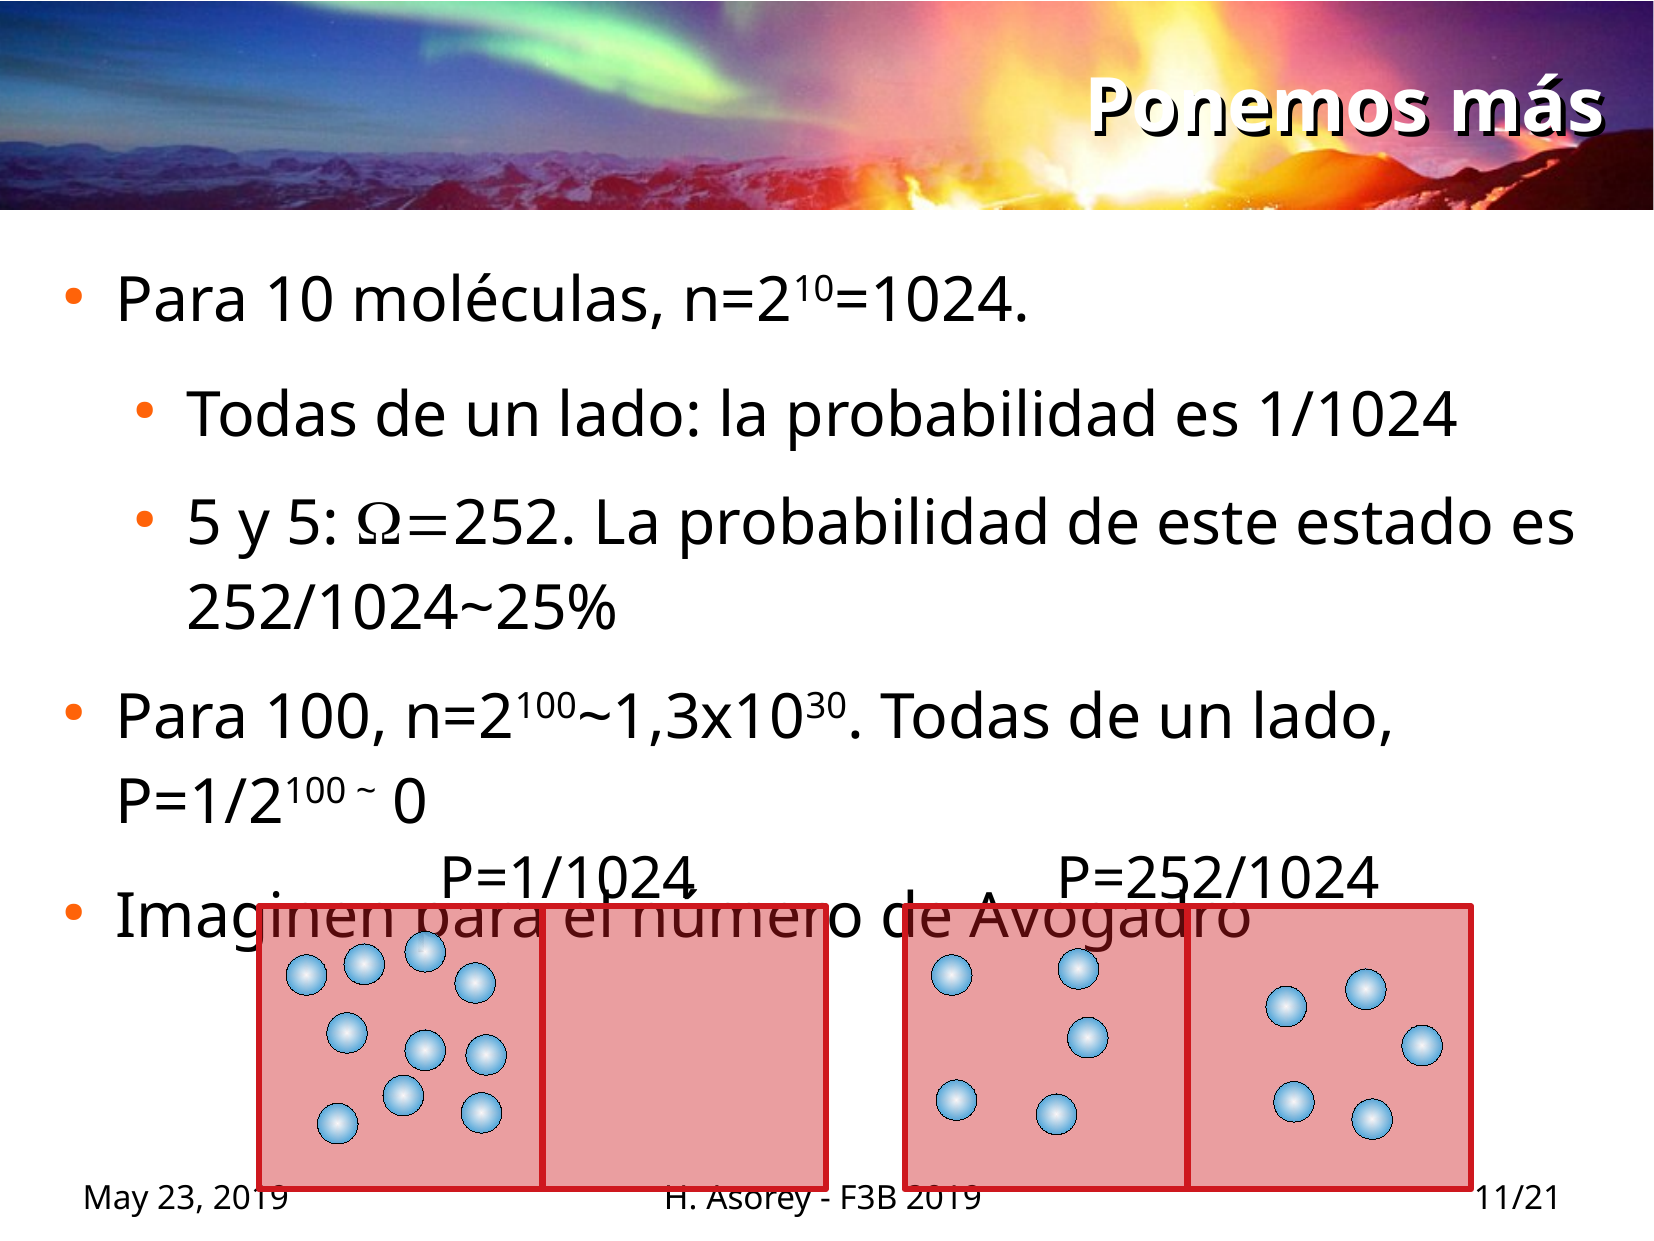

# Ponemos más
Para 10 moléculas, n=210=1024.
Todas de un lado: la probabilidad es 1/1024
5 y 5: W=252. La probabilidad de este estado es 252/1024~25%
Para 100, n=2100~1,3x1030. Todas de un lado, P=1/2100 ~ 0
Imaginen para el número de Avogadro
P=1/1024
P=252/1024
May 23, 2019
H. Asorey - F3B 2019
11